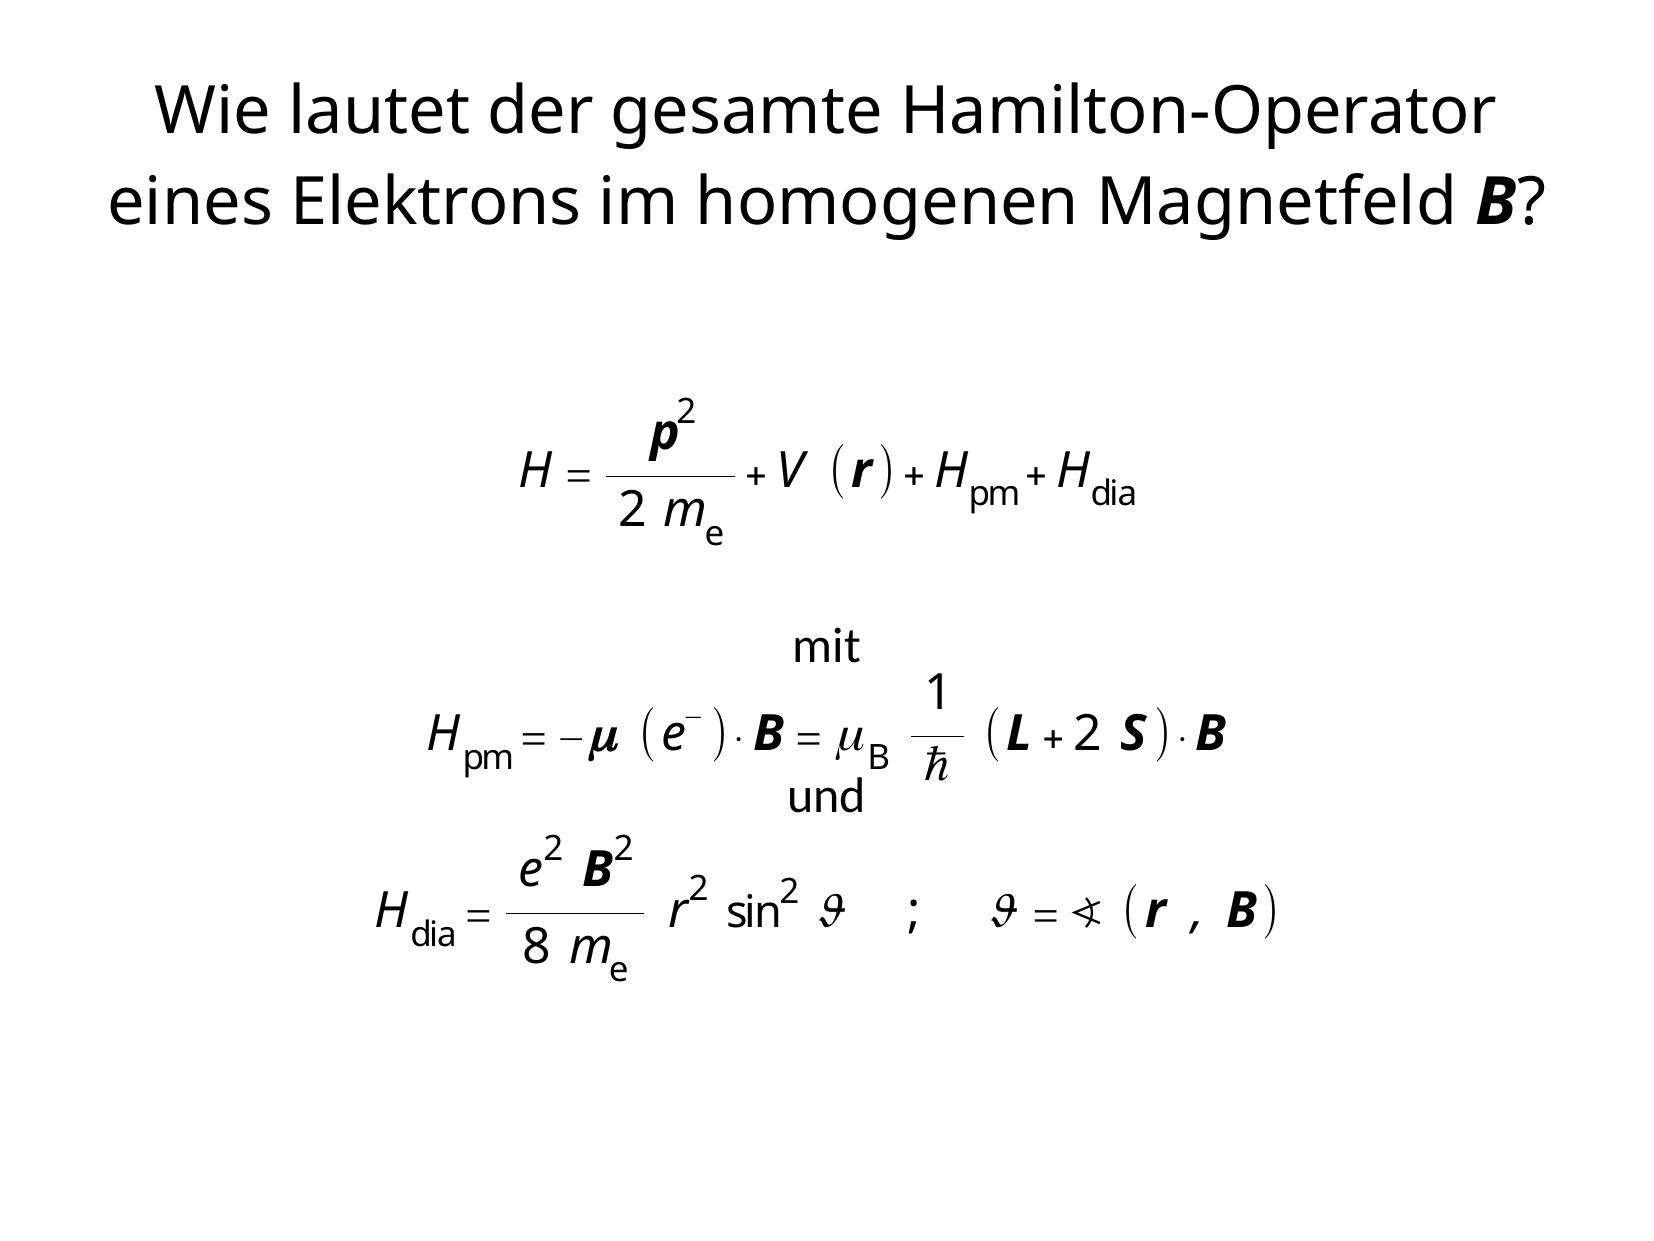

# Wie lautet der gesamte Hamilton-Operator eines Elektrons im homogenen Magnetfeld B?
mit
und